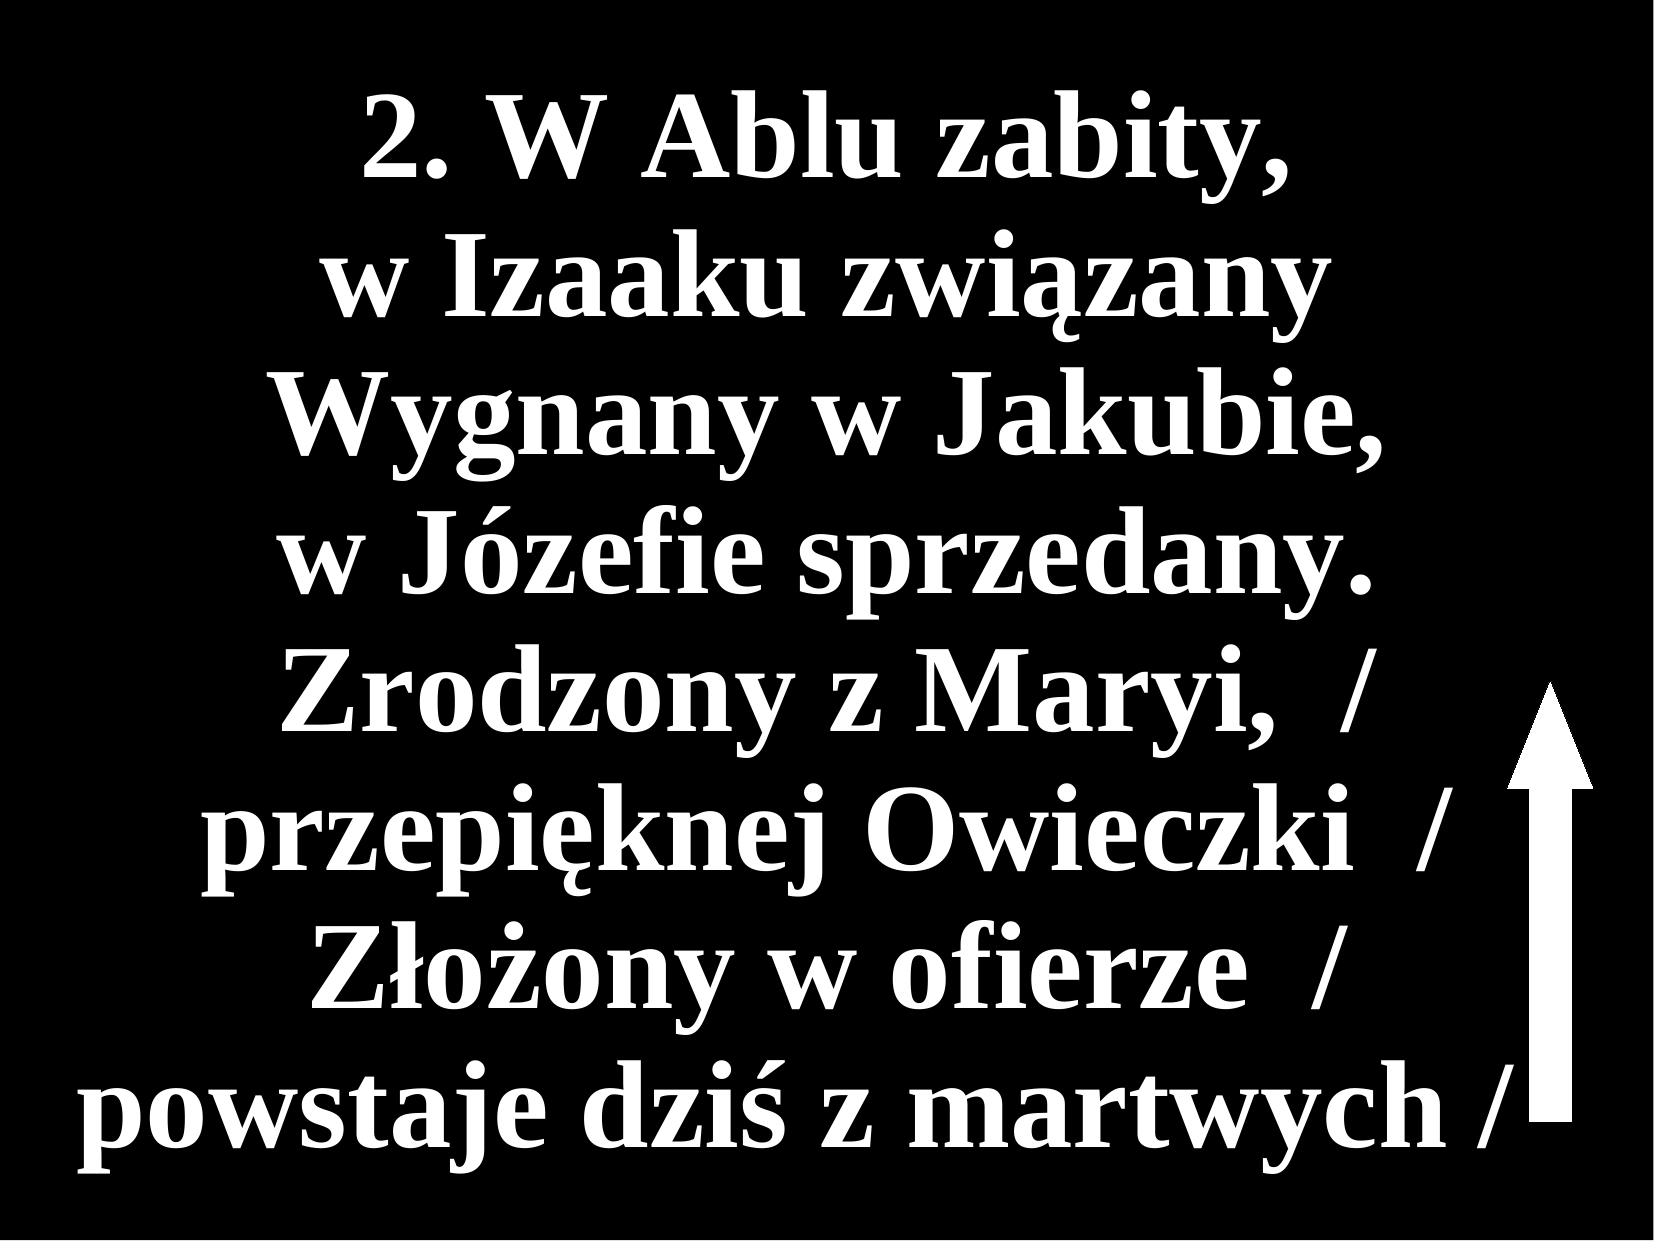

# 2. W Ablu zabity, w Izaaku związany Wygnany w Jakubie, w Józefie sprzedany. Zrodzony z Maryi, / przepięknej Owieczki / Złożony w ofierze / powstaje dziś z martwych /